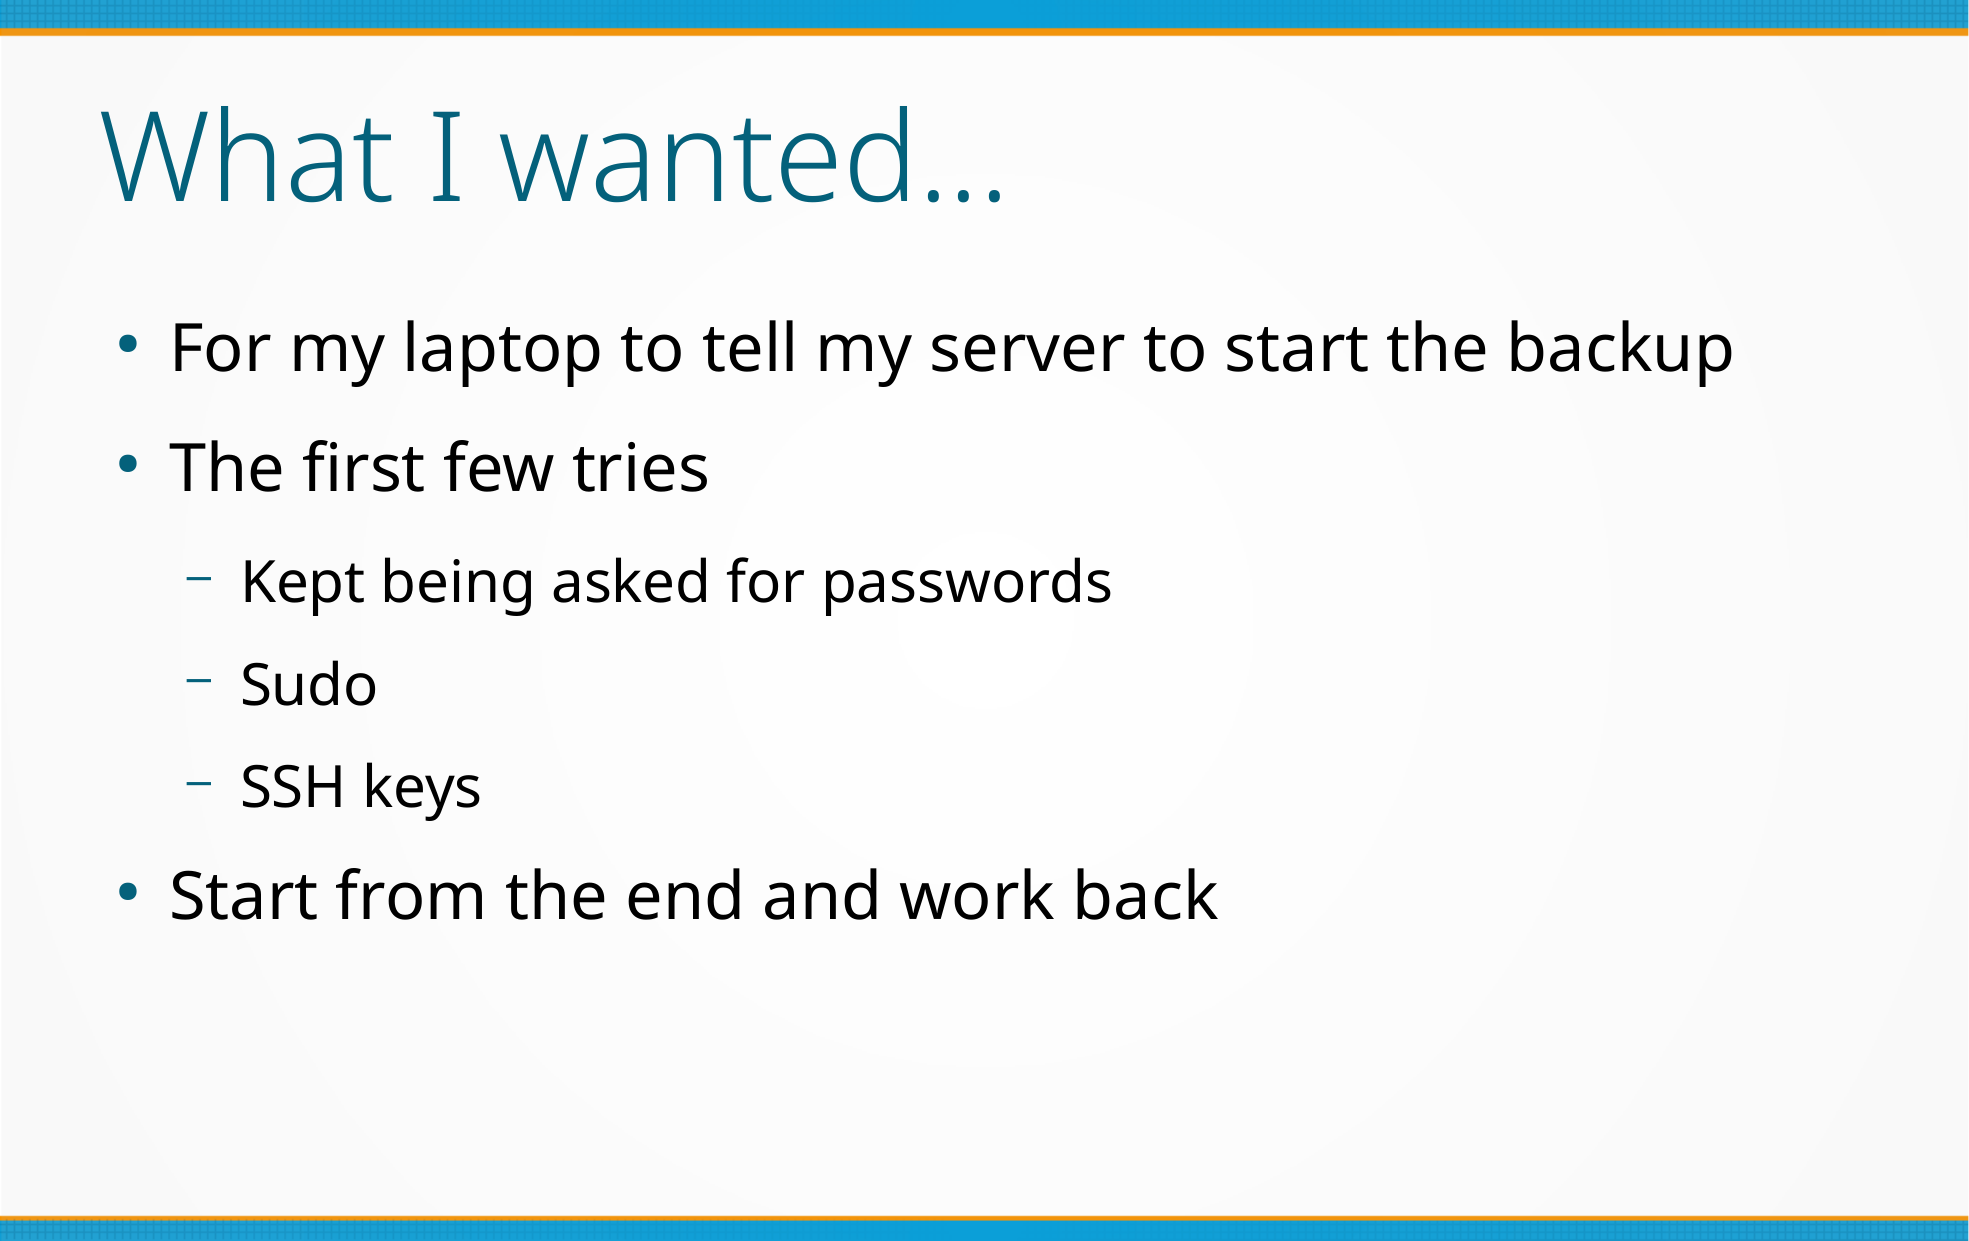

# What I wanted...
For my laptop to tell my server to start the backup
The first few tries
Kept being asked for passwords
Sudo
SSH keys
Start from the end and work back